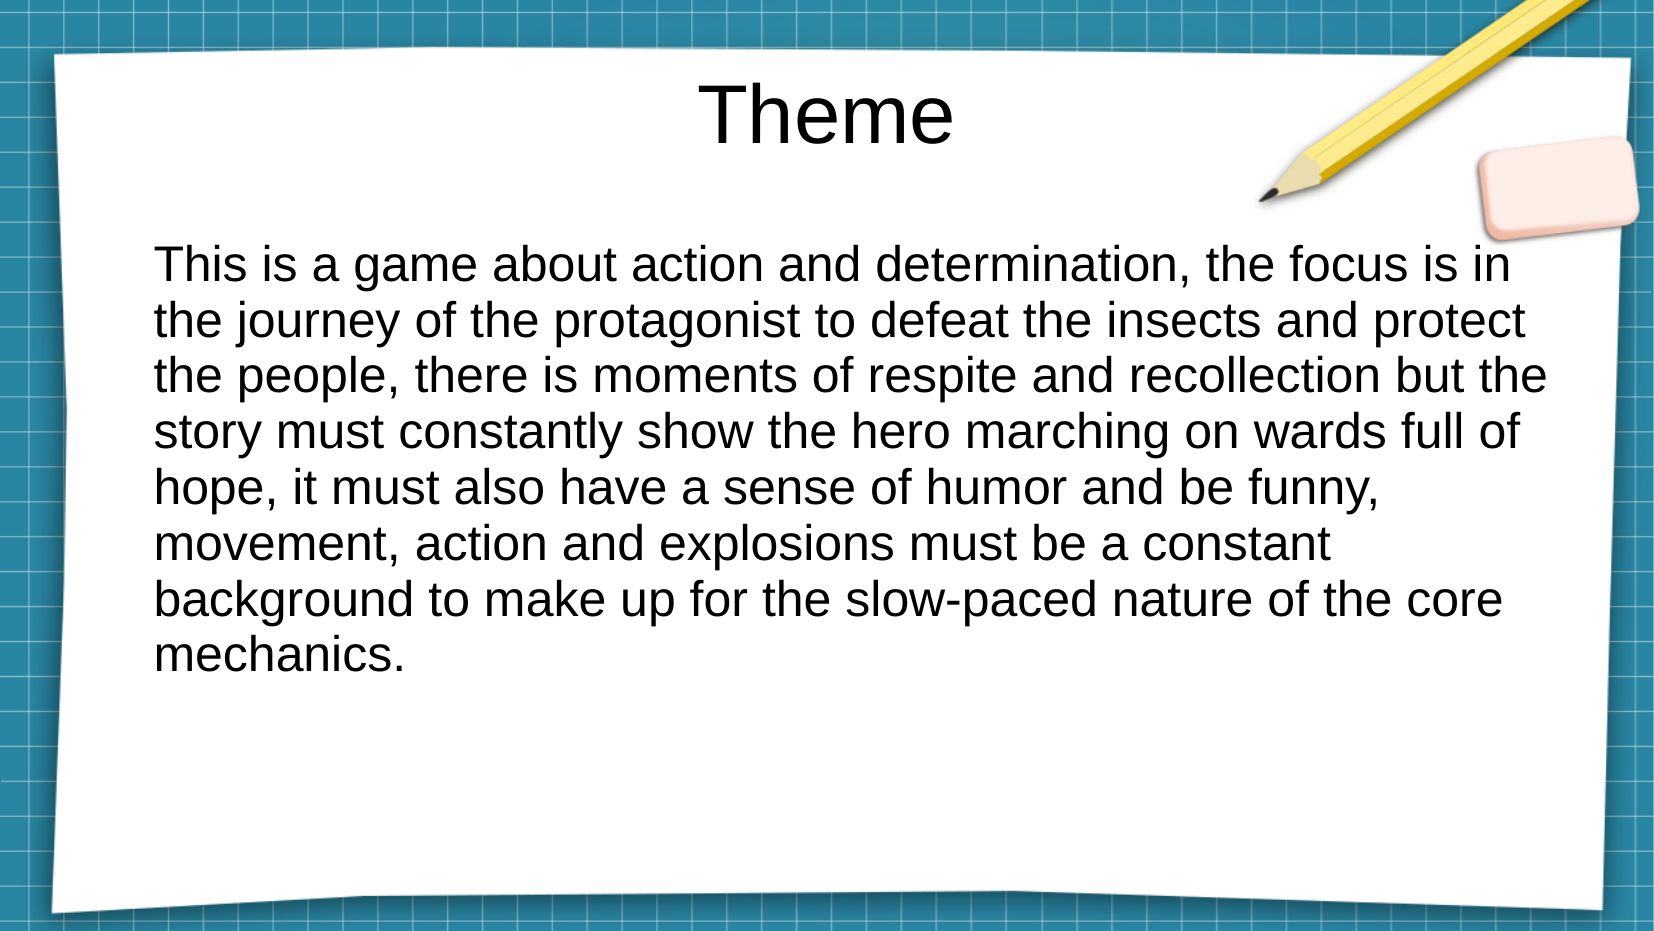

# Theme
This is a game about action and determination, the focus is in the journey of the protagonist to defeat the insects and protect the people, there is moments of respite and recollection but the story must constantly show the hero marching on wards full of hope, it must also have a sense of humor and be funny, movement, action and explosions must be a constant background to make up for the slow-paced nature of the core mechanics.